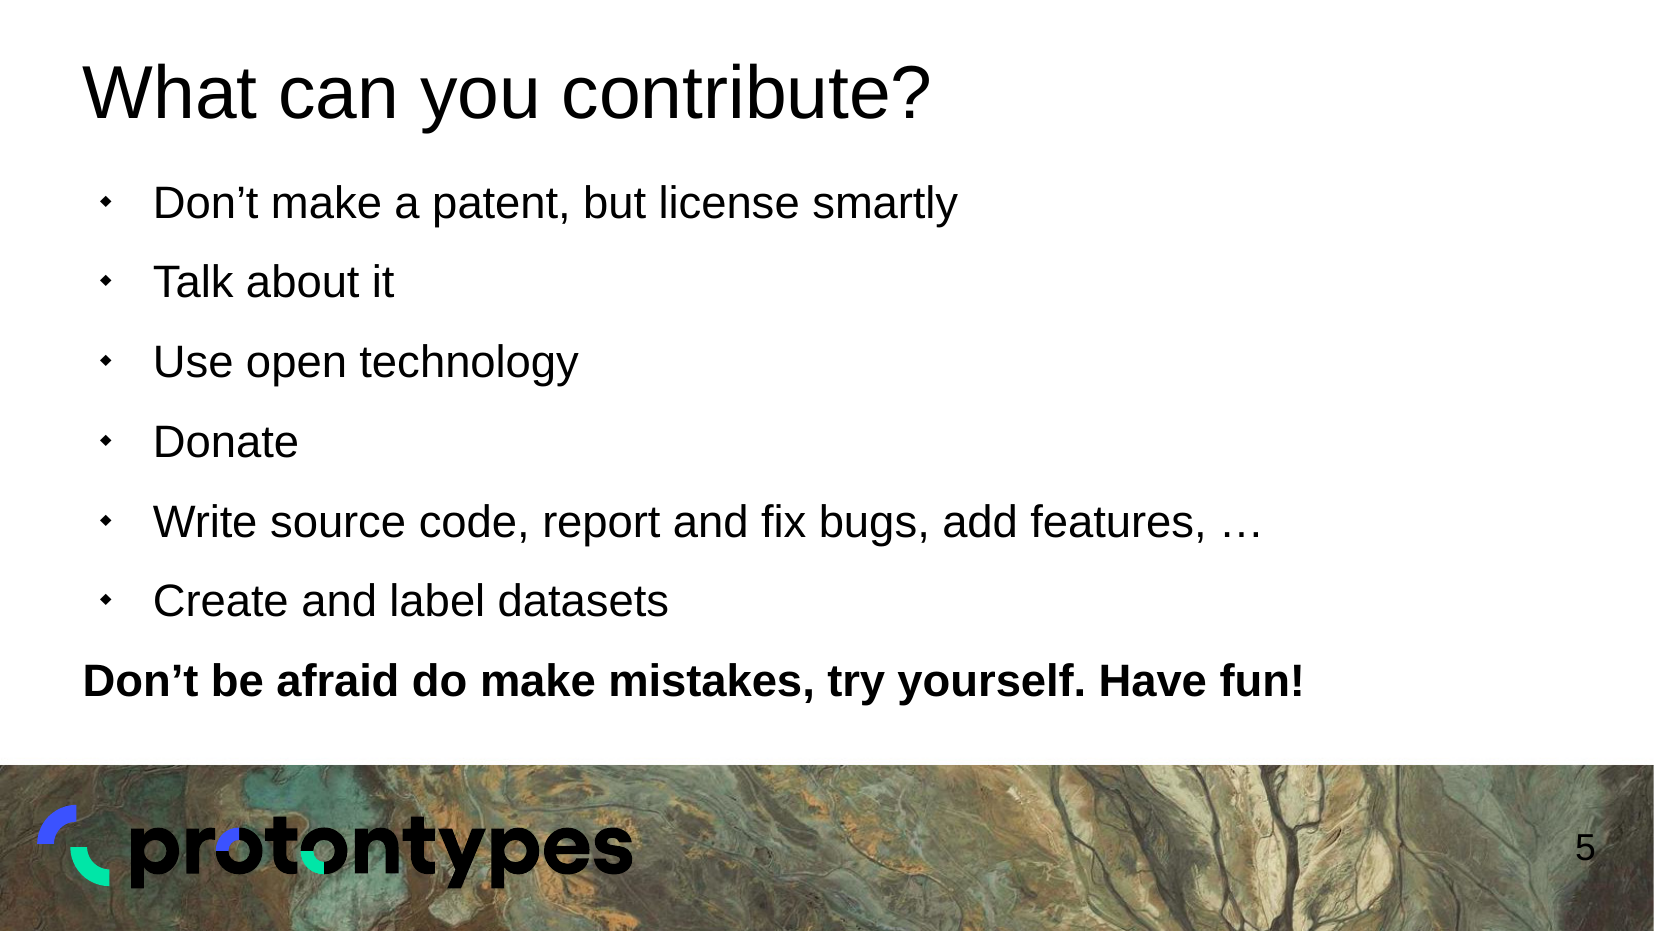

# What can you contribute?
Don’t make a patent, but license smartly
Talk about it
Use open technology
Donate
Write source code, report and fix bugs, add features, …
Create and label datasets
Don’t be afraid do make mistakes, try yourself. Have fun!
5